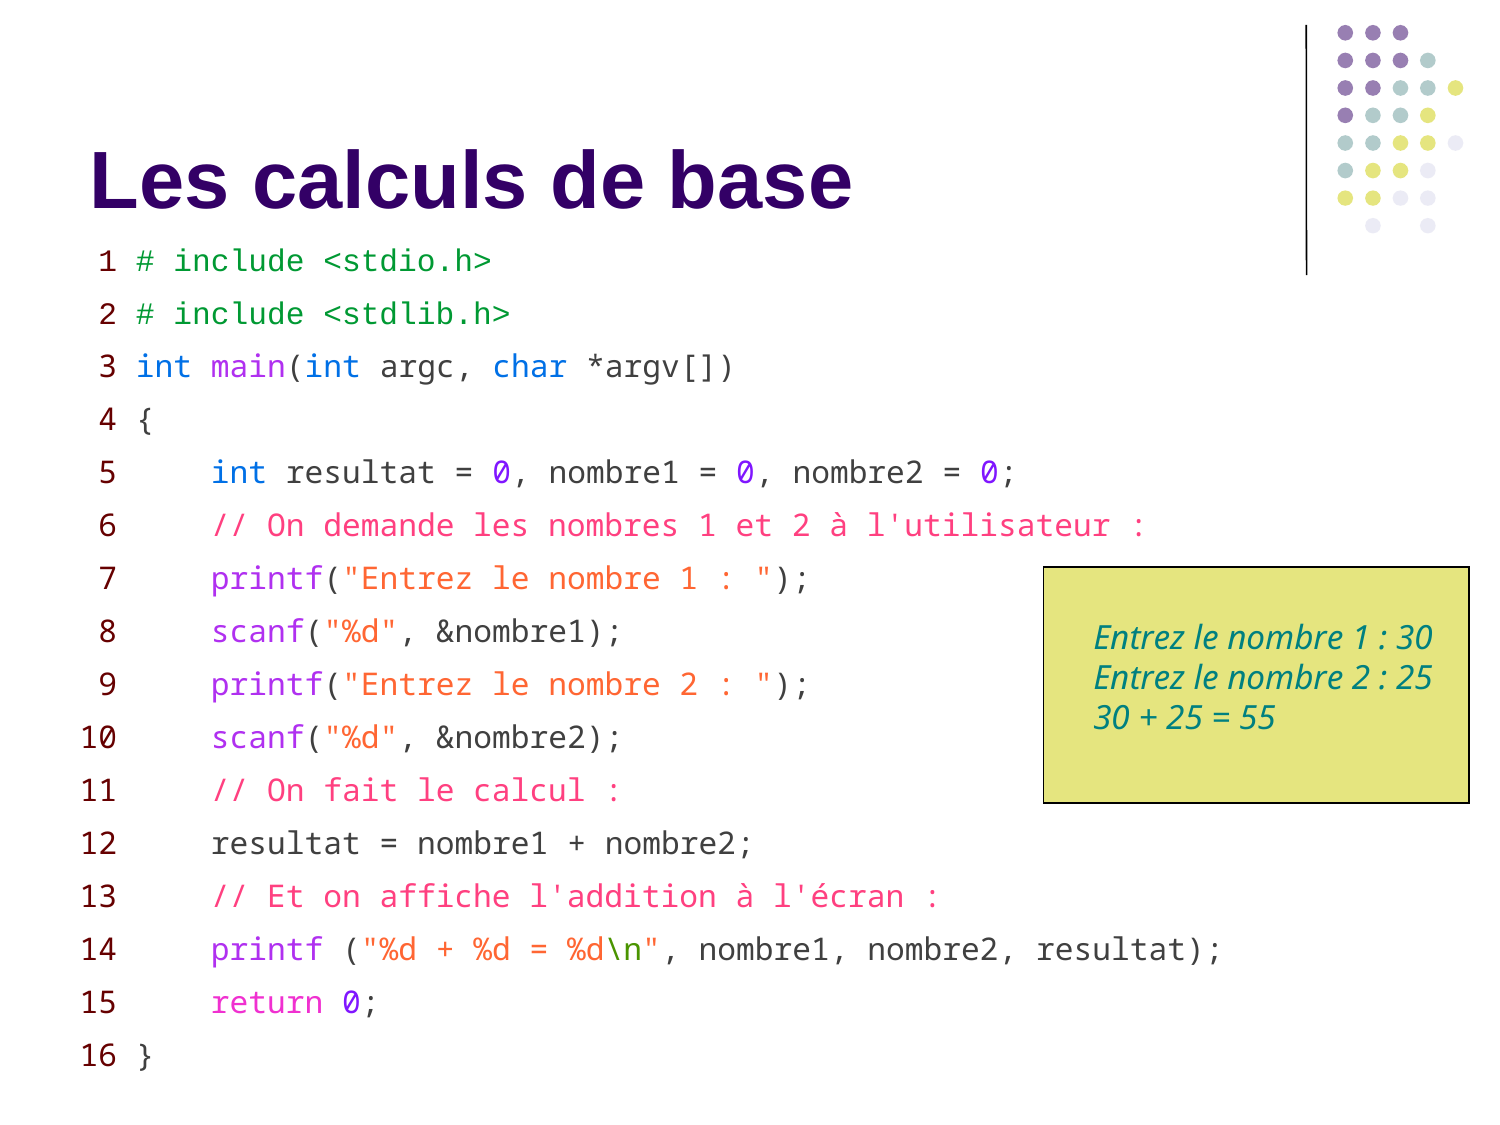

# Les calculs de base
 1 # include <stdio.h>
 2 # include <stdlib.h>
 3 int main(int argc, char *argv[])
 4 {
 5 int resultat = 0, nombre1 = 0, nombre2 = 0;
 6 // On demande les nombres 1 et 2 à l'utilisateur :
 7 printf("Entrez le nombre 1 : ");
 8 scanf("%d", &nombre1);
 9 printf("Entrez le nombre 2 : ");
10 scanf("%d", &nombre2);
11 // On fait le calcul :
12 resultat = nombre1 + nombre2;
13 // Et on affiche l'addition à l'écran :
14 printf ("%d + %d = %d\n", nombre1, nombre2, resultat);
15 return 0;
16 }
Entrez le nombre 1 : 30
Entrez le nombre 2 : 25
30 + 25 = 55